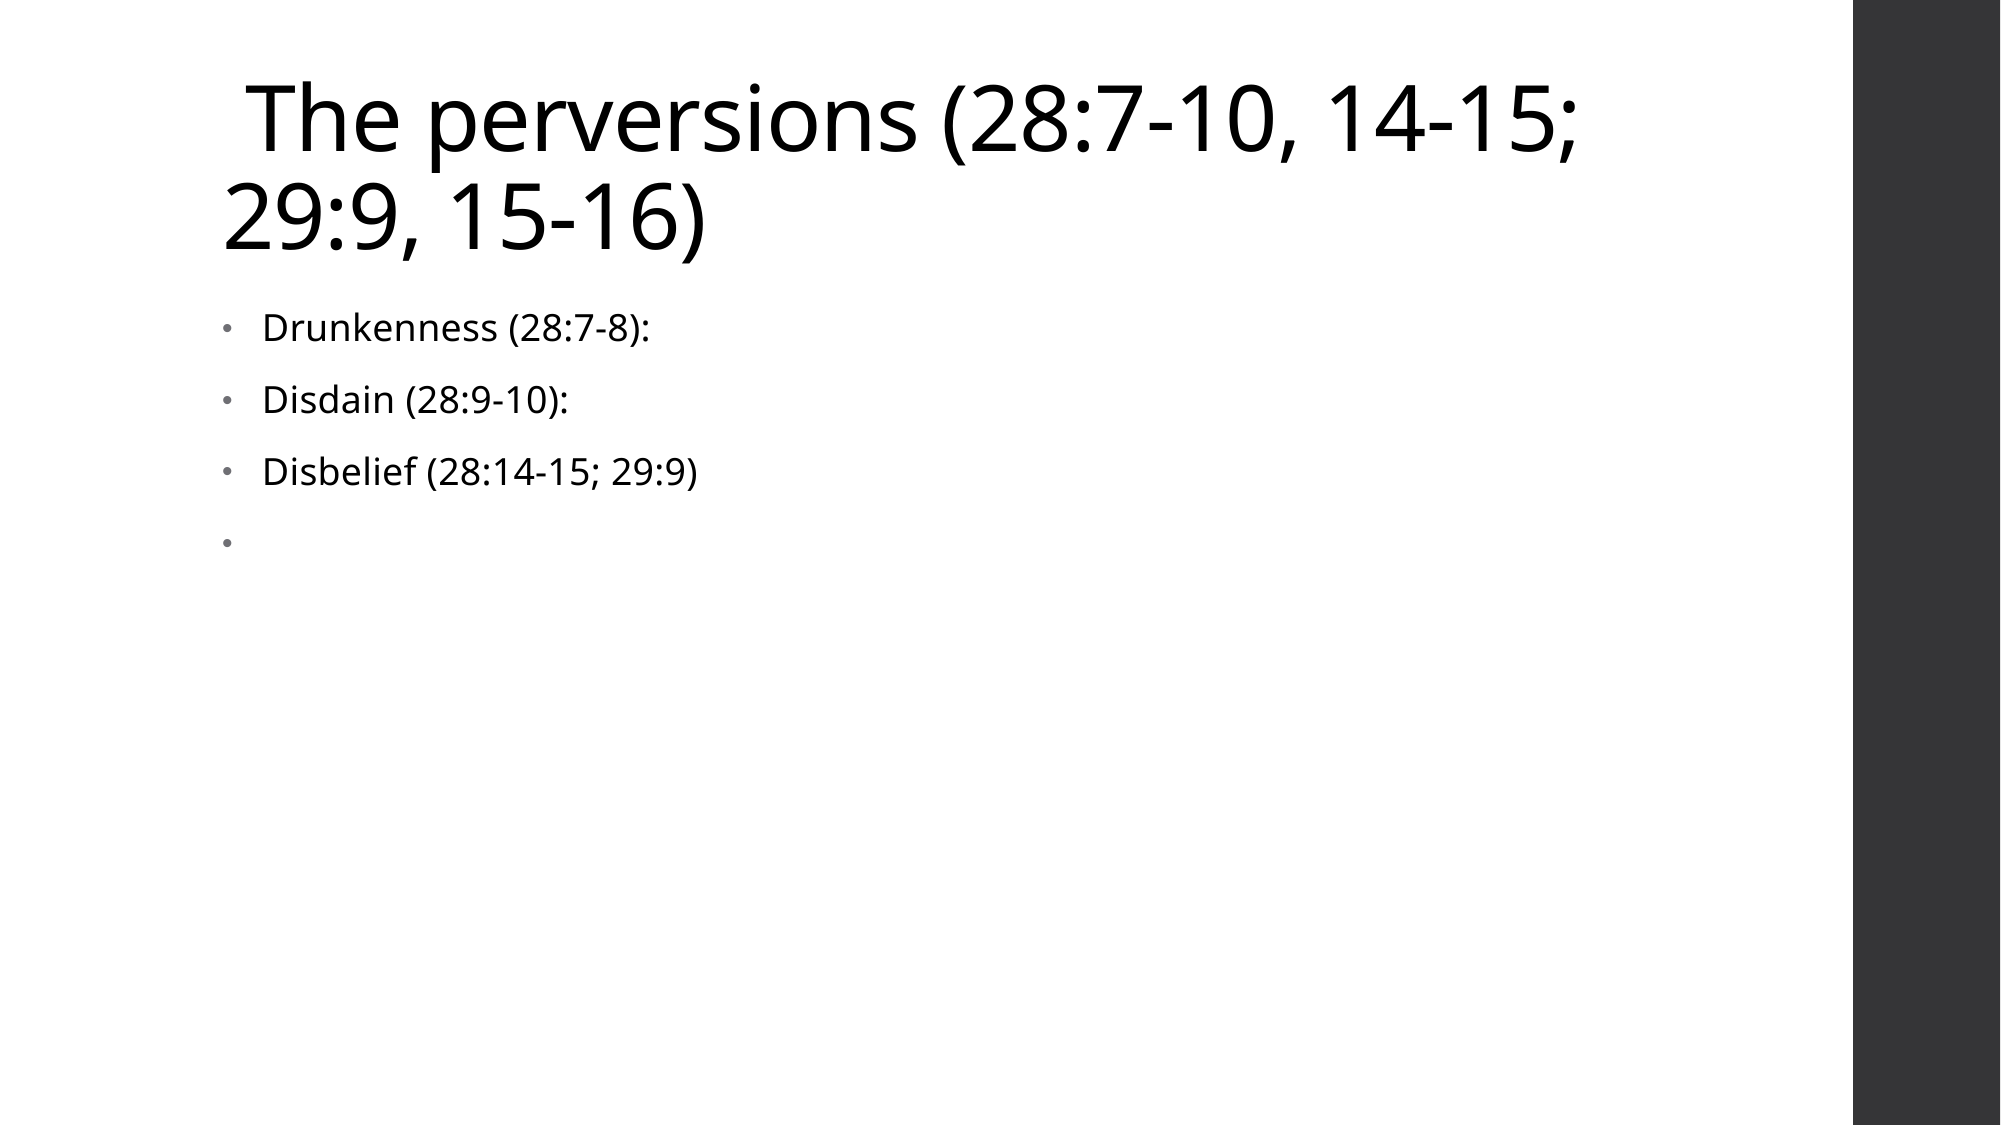

# The perversions (28:7-10, 14-15; 29:9, 15-16)
 Drunkenness (28:7-8):
 Disdain (28:9-10):
 Disbelief (28:14-15; 29:9)